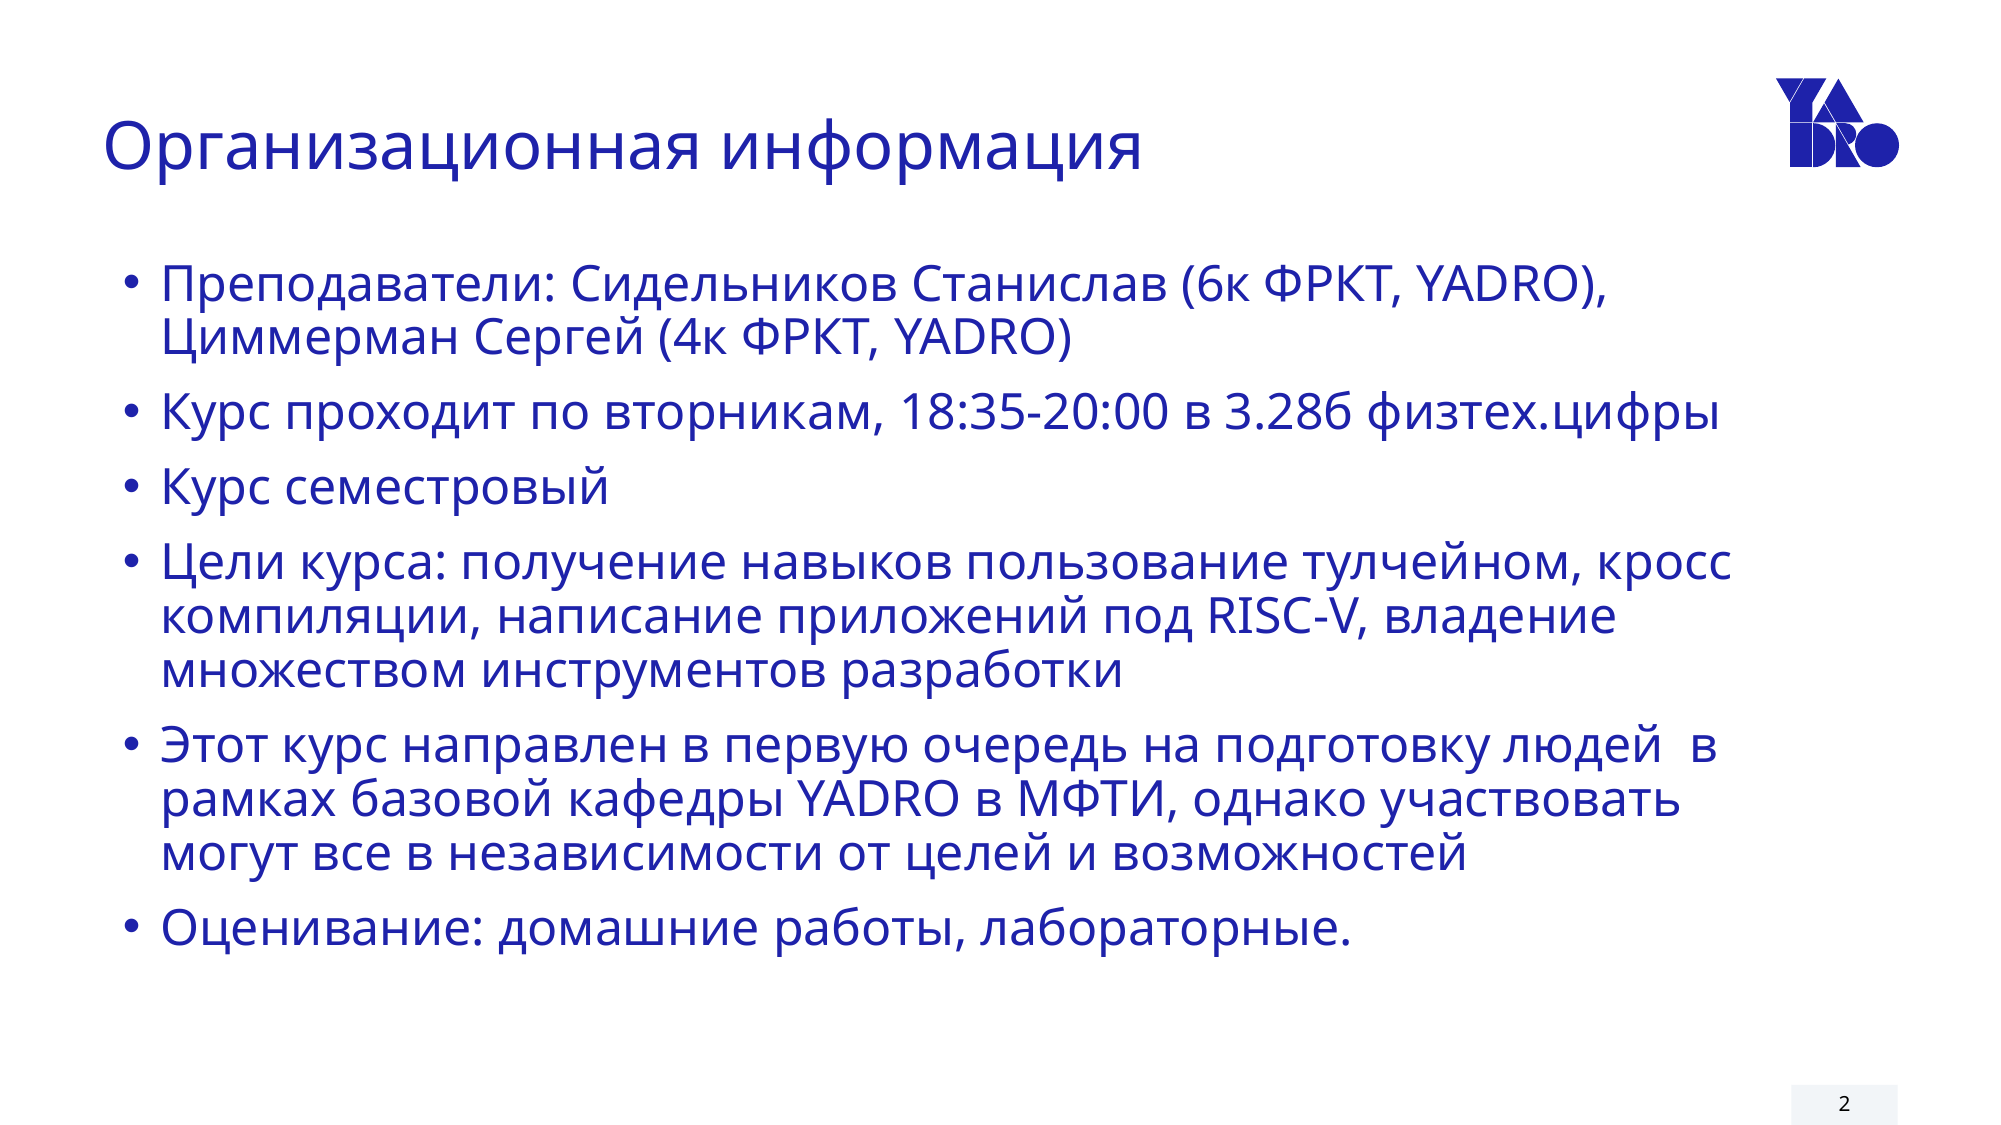

# Организационная информация
Преподаватели: Сидельников Станислав (6к ФРКТ, YADRO), Циммерман Сергей (4к ФРКТ, YADRO)
Курс проходит по вторникам, 18:35-20:00 в 3.28б физтех.цифры
Курс семестровый
Цели курса: получение навыков пользование тулчейном, кросс компиляции, написание приложений под RISC-V, владение множеством инструментов разработки
Этот курс направлен в первую очередь на подготовку людей в рамках базовой кафедры YADRO в МФТИ, однако участвовать могут все в независимости от целей и возможностей
Оценивание: домашние работы, лабораторные.